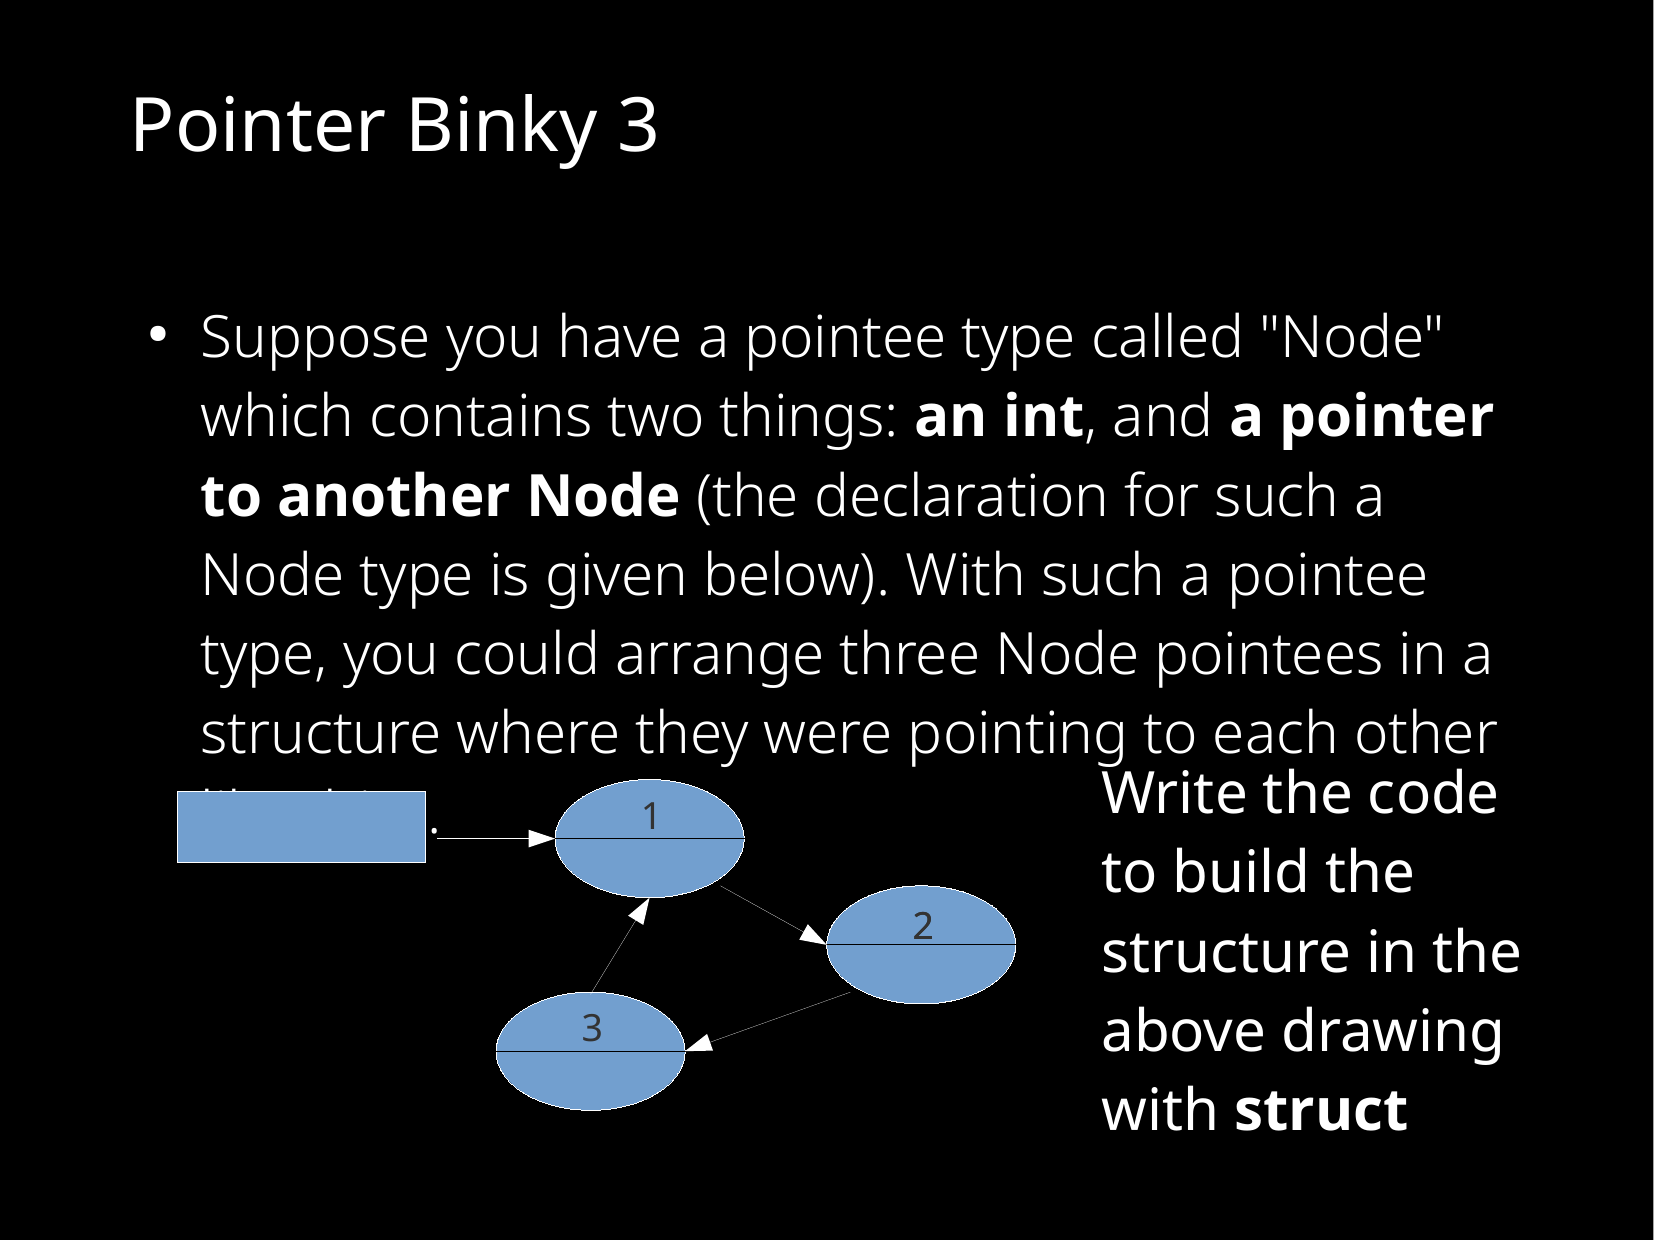

# Pointer Binky 3
Suppose you have a pointee type called "Node" which contains two things: an int, and a pointer to another Node (the declaration for such a Node type is given below). With such a pointee type, you could arrange three Node pointees in a structure where they were pointing to each other like this...
Write the code to build the structure in the above drawing with struct
1
2
2
3